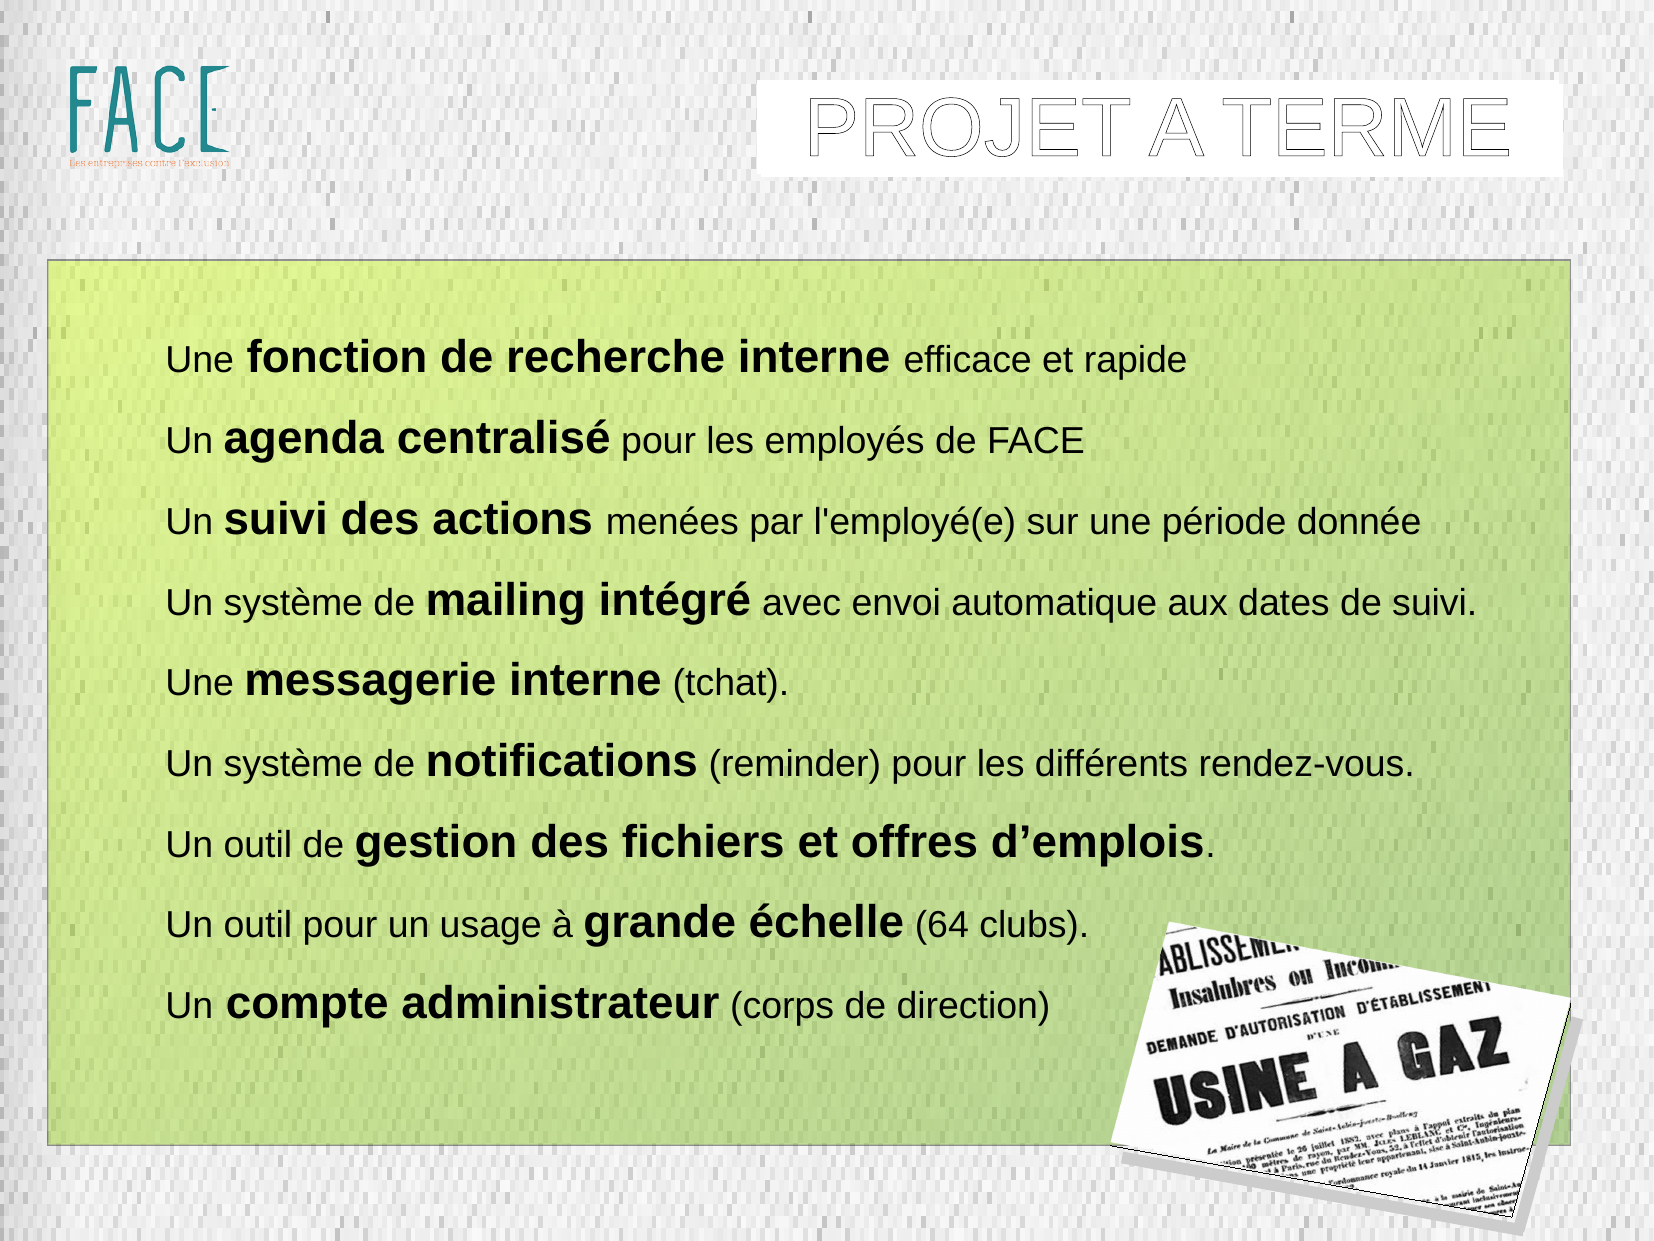

# PROJET A TERME
Une fonction de recherche interne efficace et rapide
Un agenda centralisé pour les employés de FACE
Un suivi des actions menées par l'employé(e) sur une période donnée
Un système de mailing intégré avec envoi automatique aux dates de suivi.
Une messagerie interne (tchat).
Un système de notifications (reminder) pour les différents rendez-vous.
Un outil de gestion des fichiers et offres d’emplois.
Un outil pour un usage à grande échelle (64 clubs).
Un compte administrateur (corps de direction)